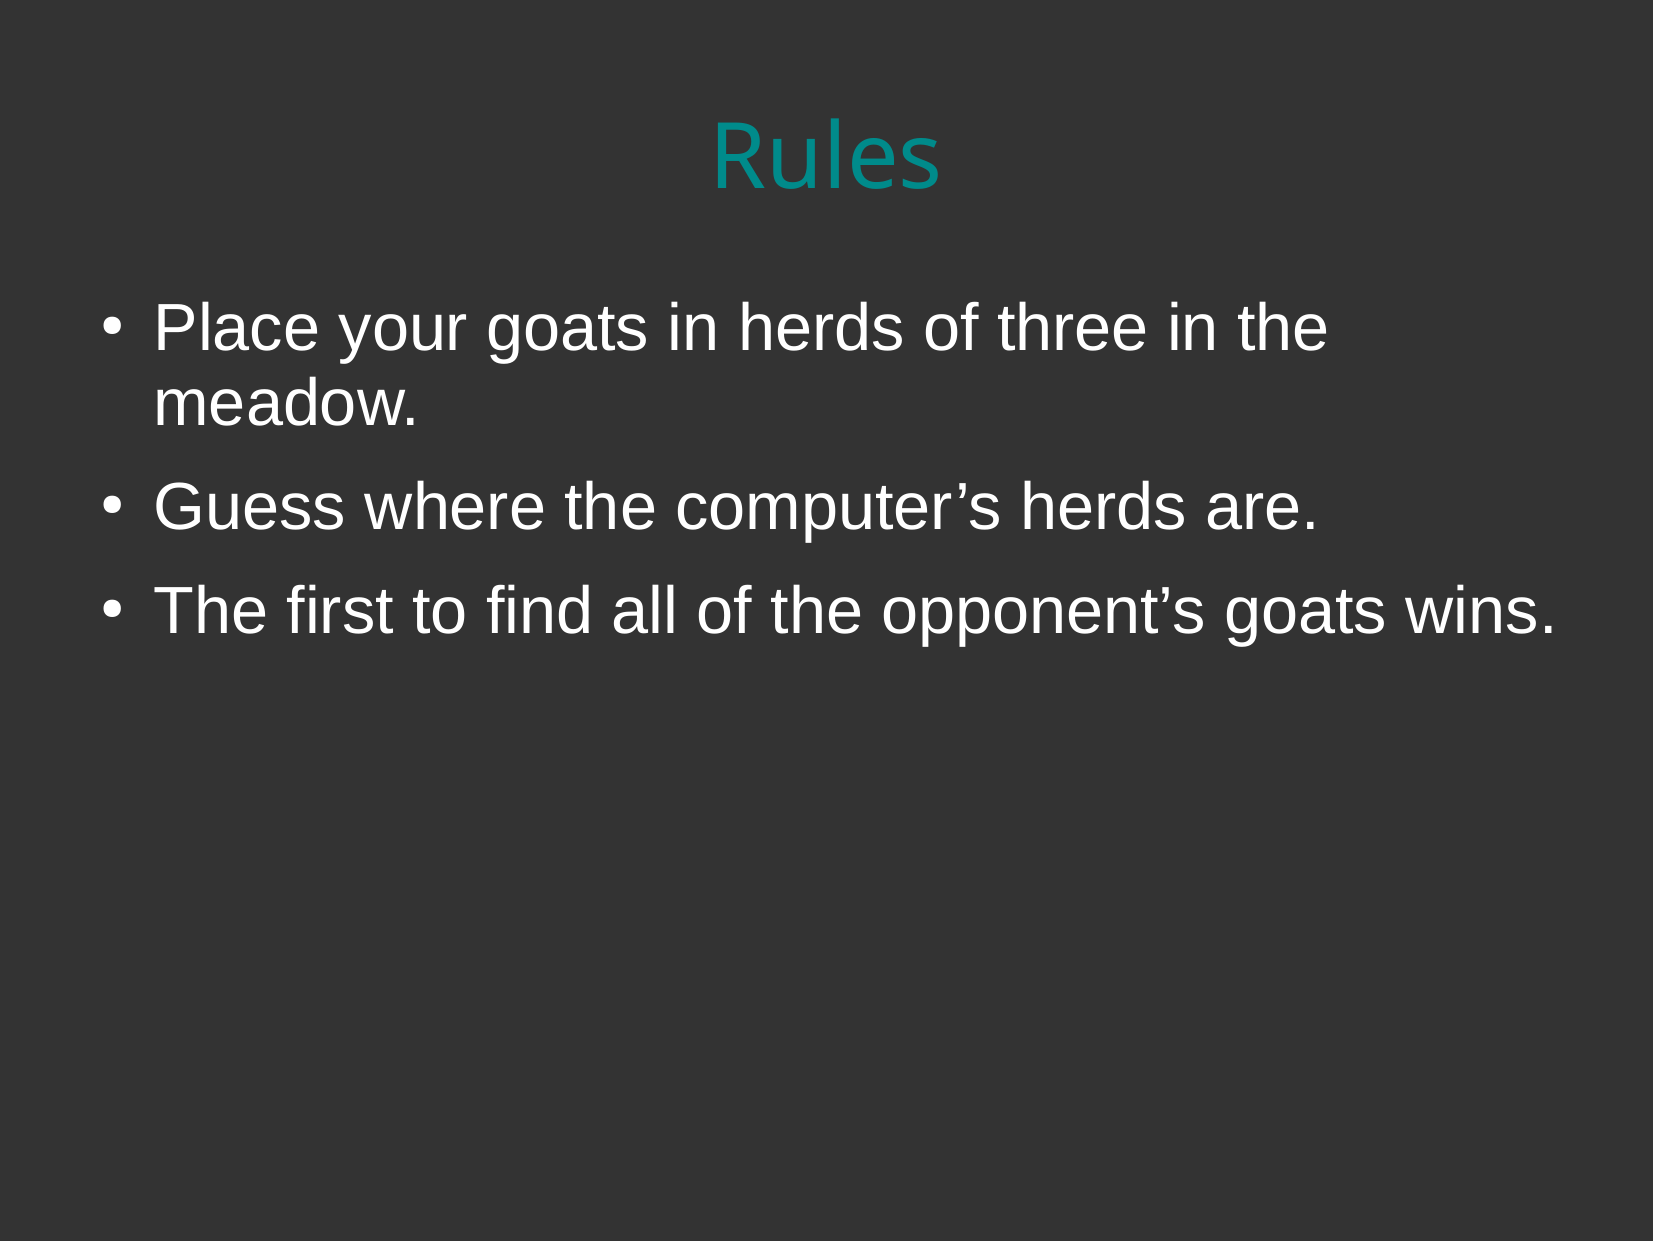

# Rules
Place your goats in herds of three in the meadow.
Guess where the computer’s herds are.
The first to find all of the opponent’s goats wins.